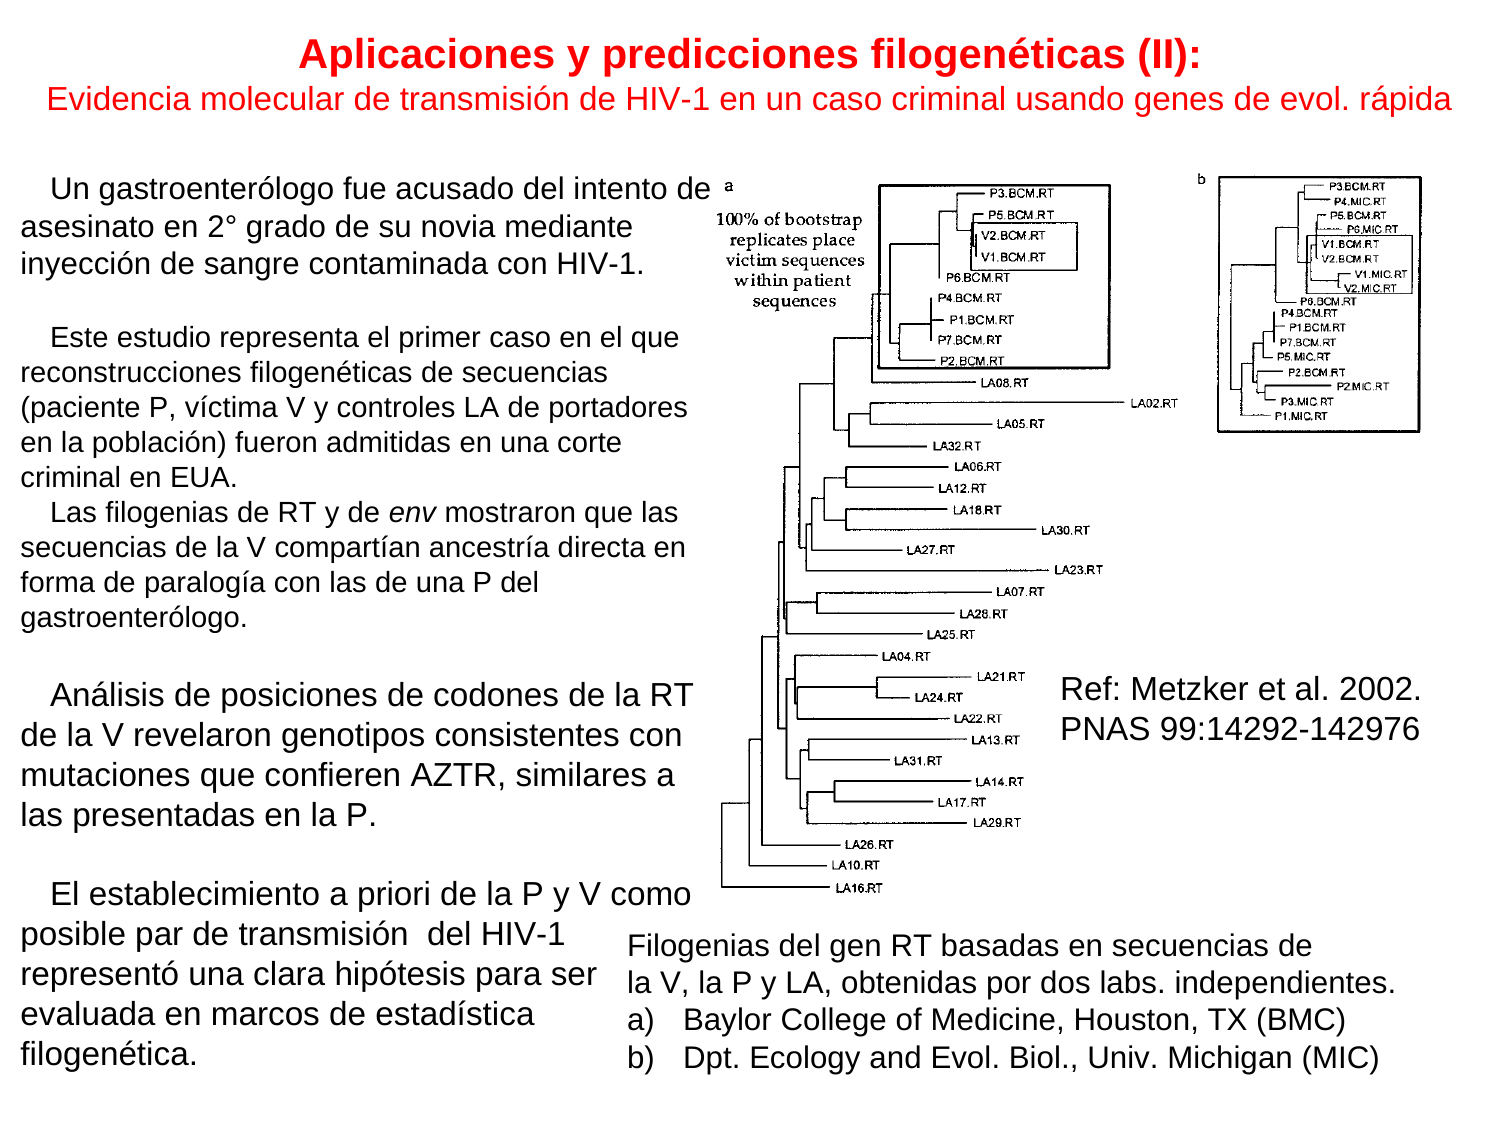

Aplicaciones y predicciones filogenéticas (II):
Evidencia molecular de transmisión de HIV-1 en un caso criminal usando genes de evol. rápida
Un gastroenterólogo fue acusado del intento de asesinato en 2° grado de su novia mediante inyección de sangre contaminada con HIV-1.
Este estudio representa el primer caso en el que reconstrucciones filogenéticas de secuencias (paciente P, víctima V y controles LA de portadores en la población) fueron admitidas en una corte criminal en EUA.
Las filogenias de RT y de env mostraron que las secuencias de la V compartían ancestría directa en forma de paralogía con las de una P del gastroenterólogo.
Análisis de posiciones de codones de la RT de la V revelaron genotipos consistentes con mutaciones que confieren AZTR, similares a las presentadas en la P.
El establecimiento a priori de la P y V como posible par de transmisión del HIV-1 representó una clara hipótesis para ser evaluada en marcos de estadística filogenética.
Ref: Metzker et al. 2002.
PNAS 99:14292-142976
Filogenias del gen RT basadas en secuencias de
la V, la P y LA, obtenidas por dos labs. independientes.
Baylor College of Medicine, Houston, TX (BMC)
Dpt. Ecology and Evol. Biol., Univ. Michigan (MIC)